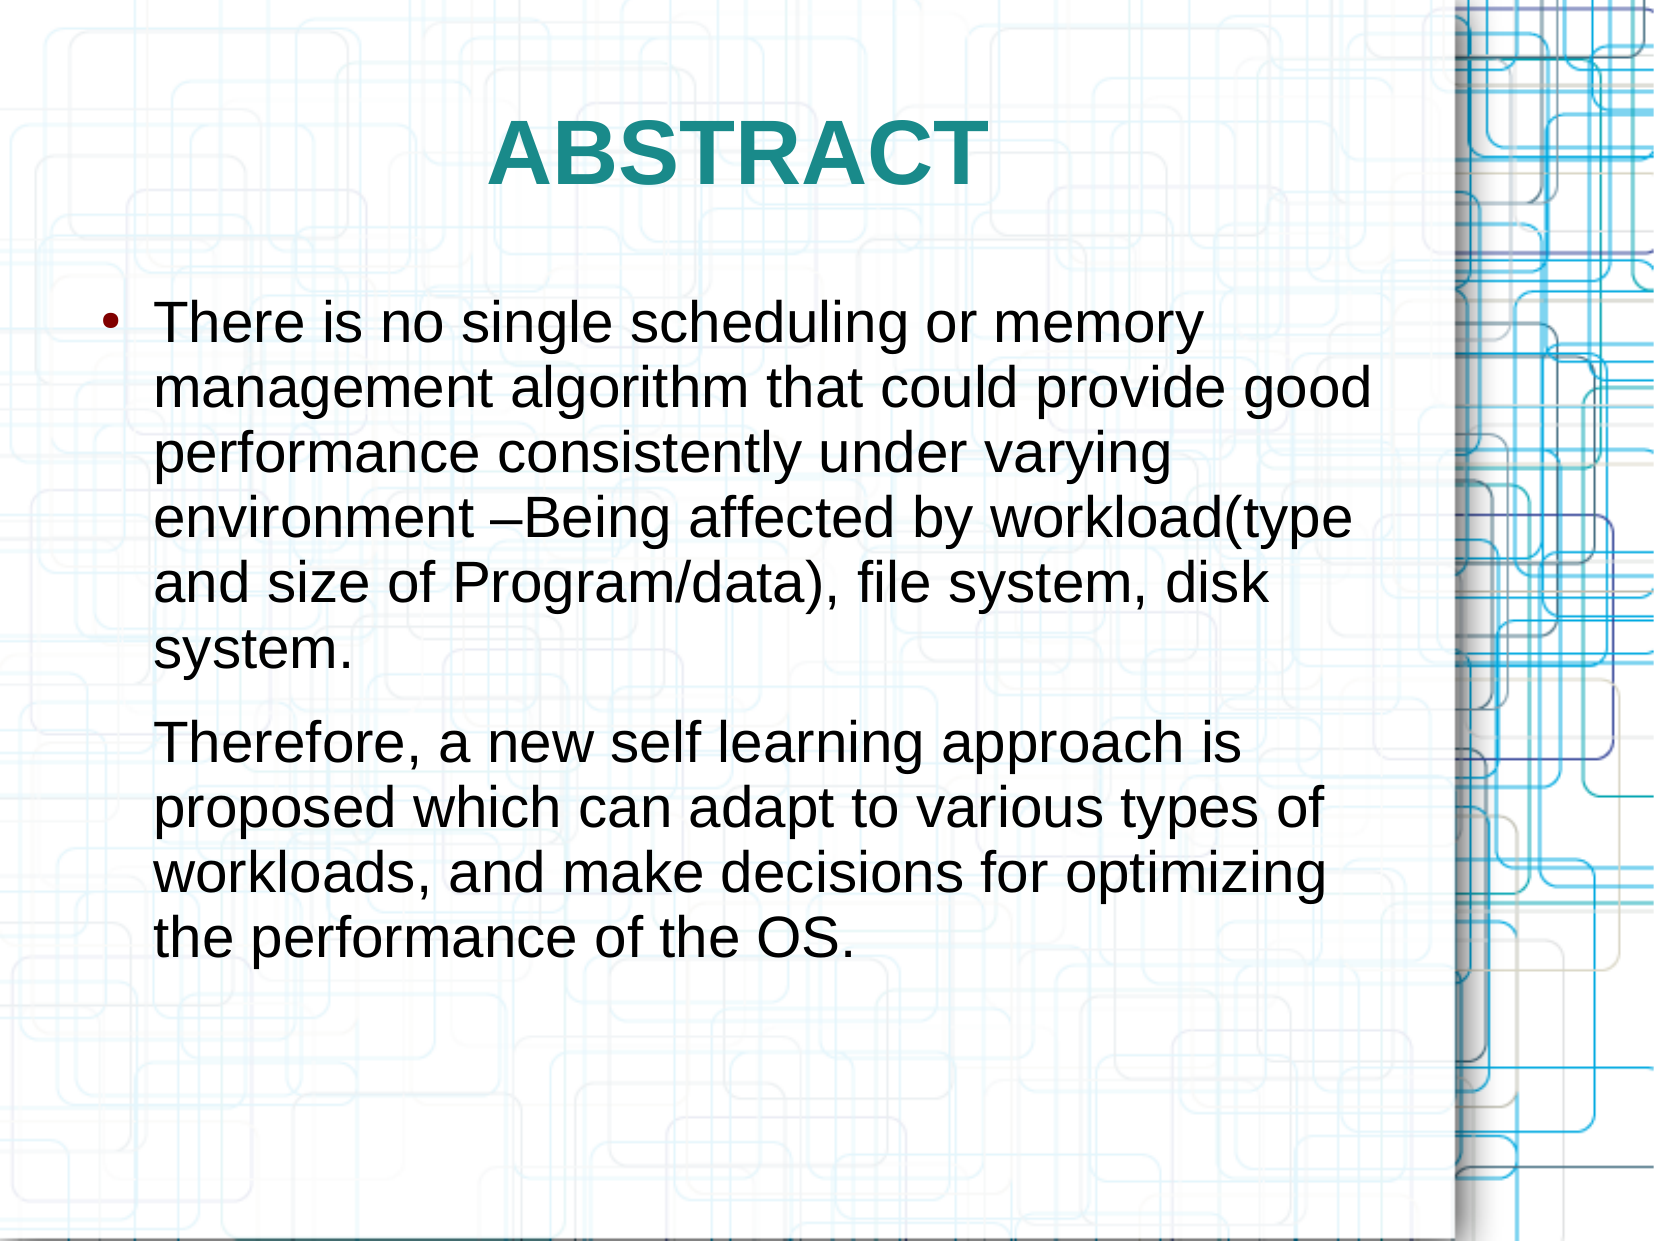

# ABSTRACT
There is no single scheduling or memory management algorithm that could provide good performance consistently under varying environment –Being affected by workload(type and size of Program/data), file system, disk system.
Therefore, a new self learning approach is proposed which can adapt to various types of workloads, and make decisions for optimizing the performance of the OS.